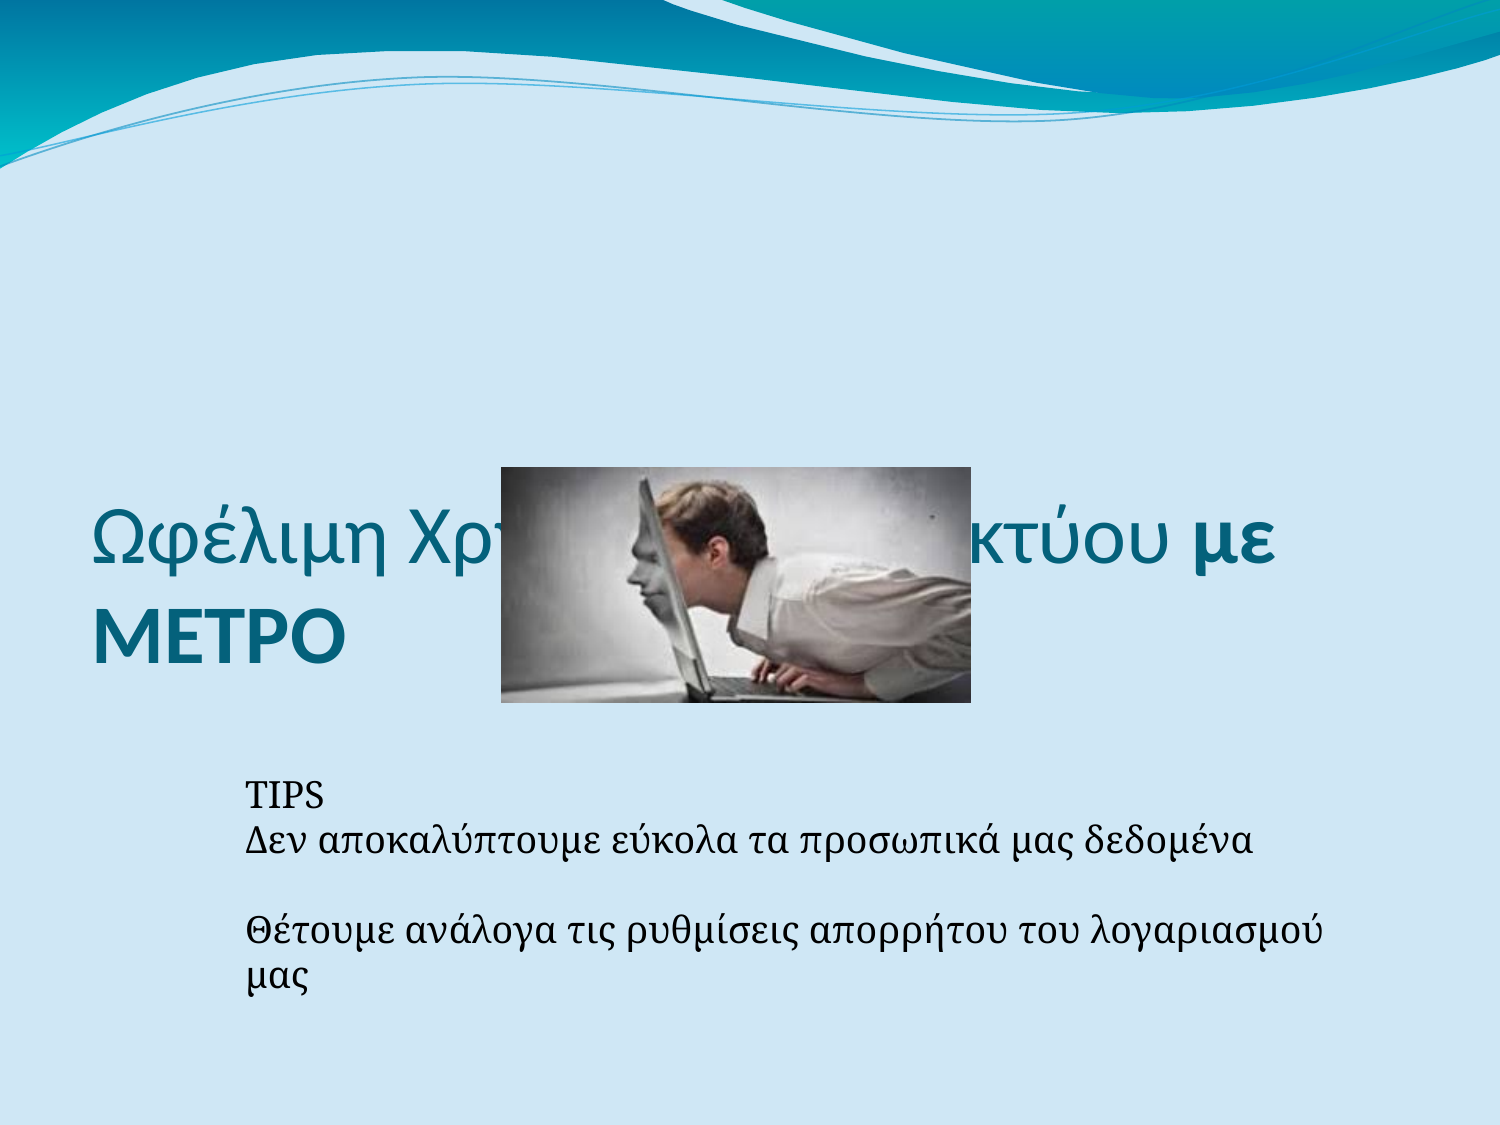

# Ωφέλιμη Χρήση του Διαδικτύου με ΜΕΤΡΟ
TIPS
Δεν αποκαλύπτουμε εύκολα τα προσωπικά μας δεδομένα
Θέτουμε ανάλογα τις ρυθμίσεις απορρήτου του λογαριασμού μας